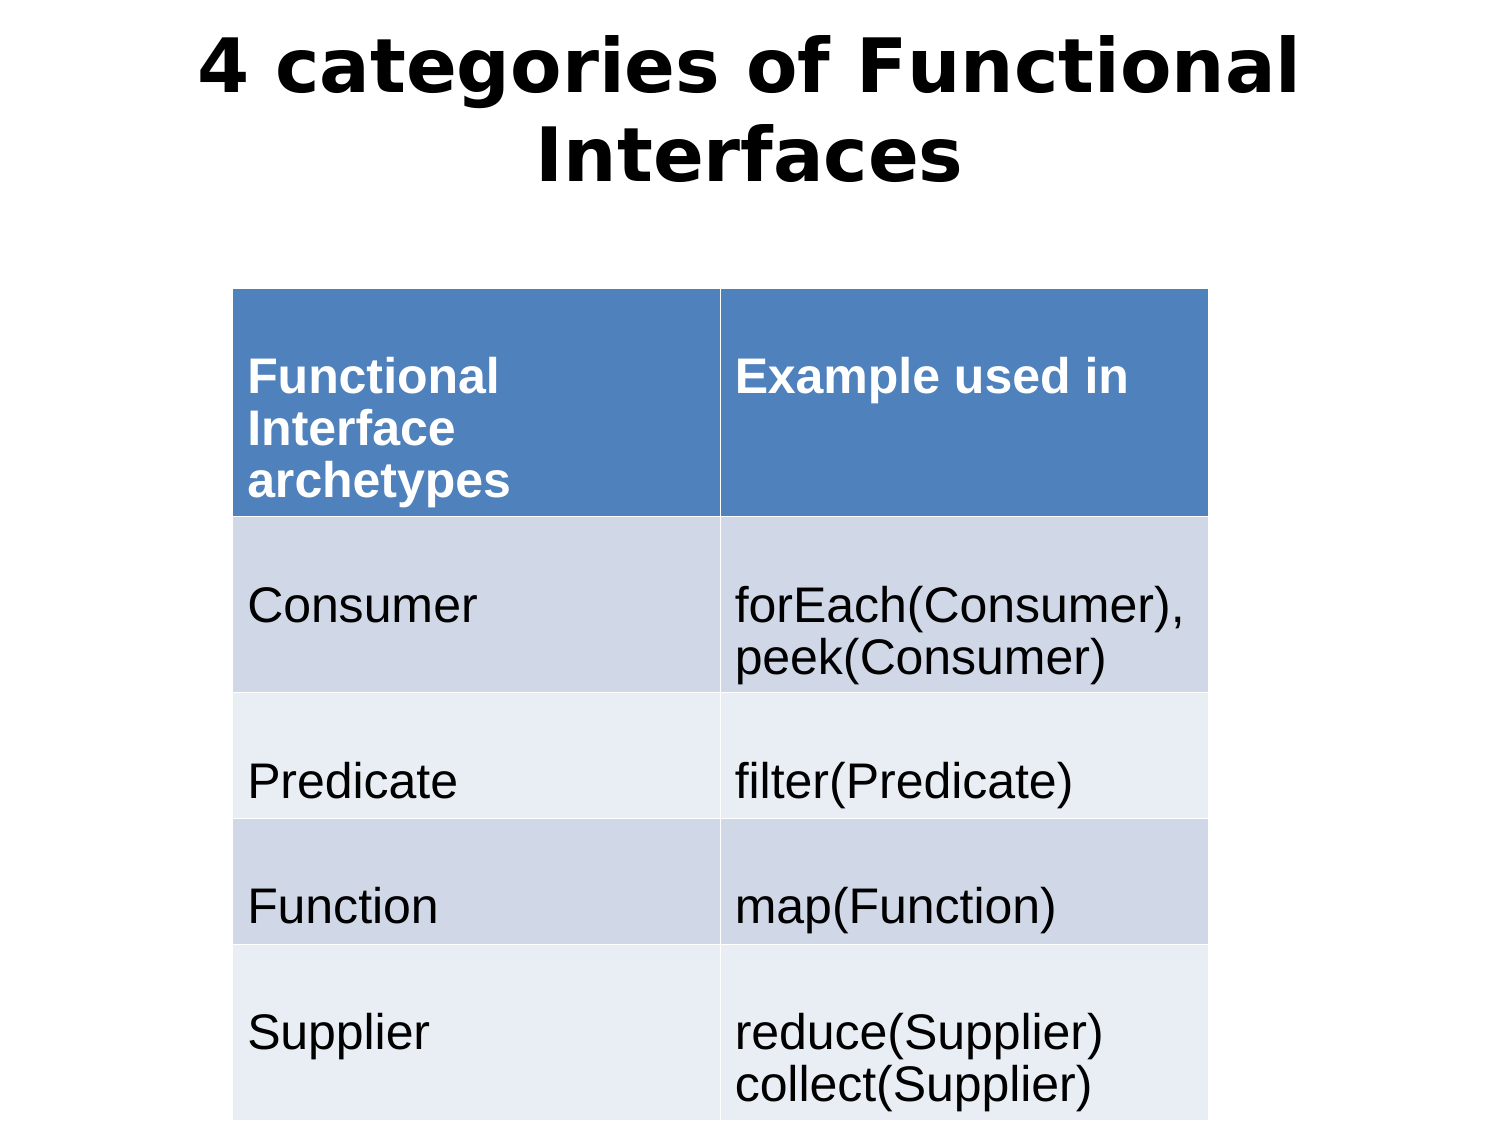

# 4 categories of Functional Interfaces
| Functional Interface archetypes | Example used in |
| --- | --- |
| Consumer | forEach(Consumer), peek(Consumer) |
| Predicate | filter(Predicate) |
| Function | map(Function) |
| Supplier | reduce(Supplier) collect(Supplier) |